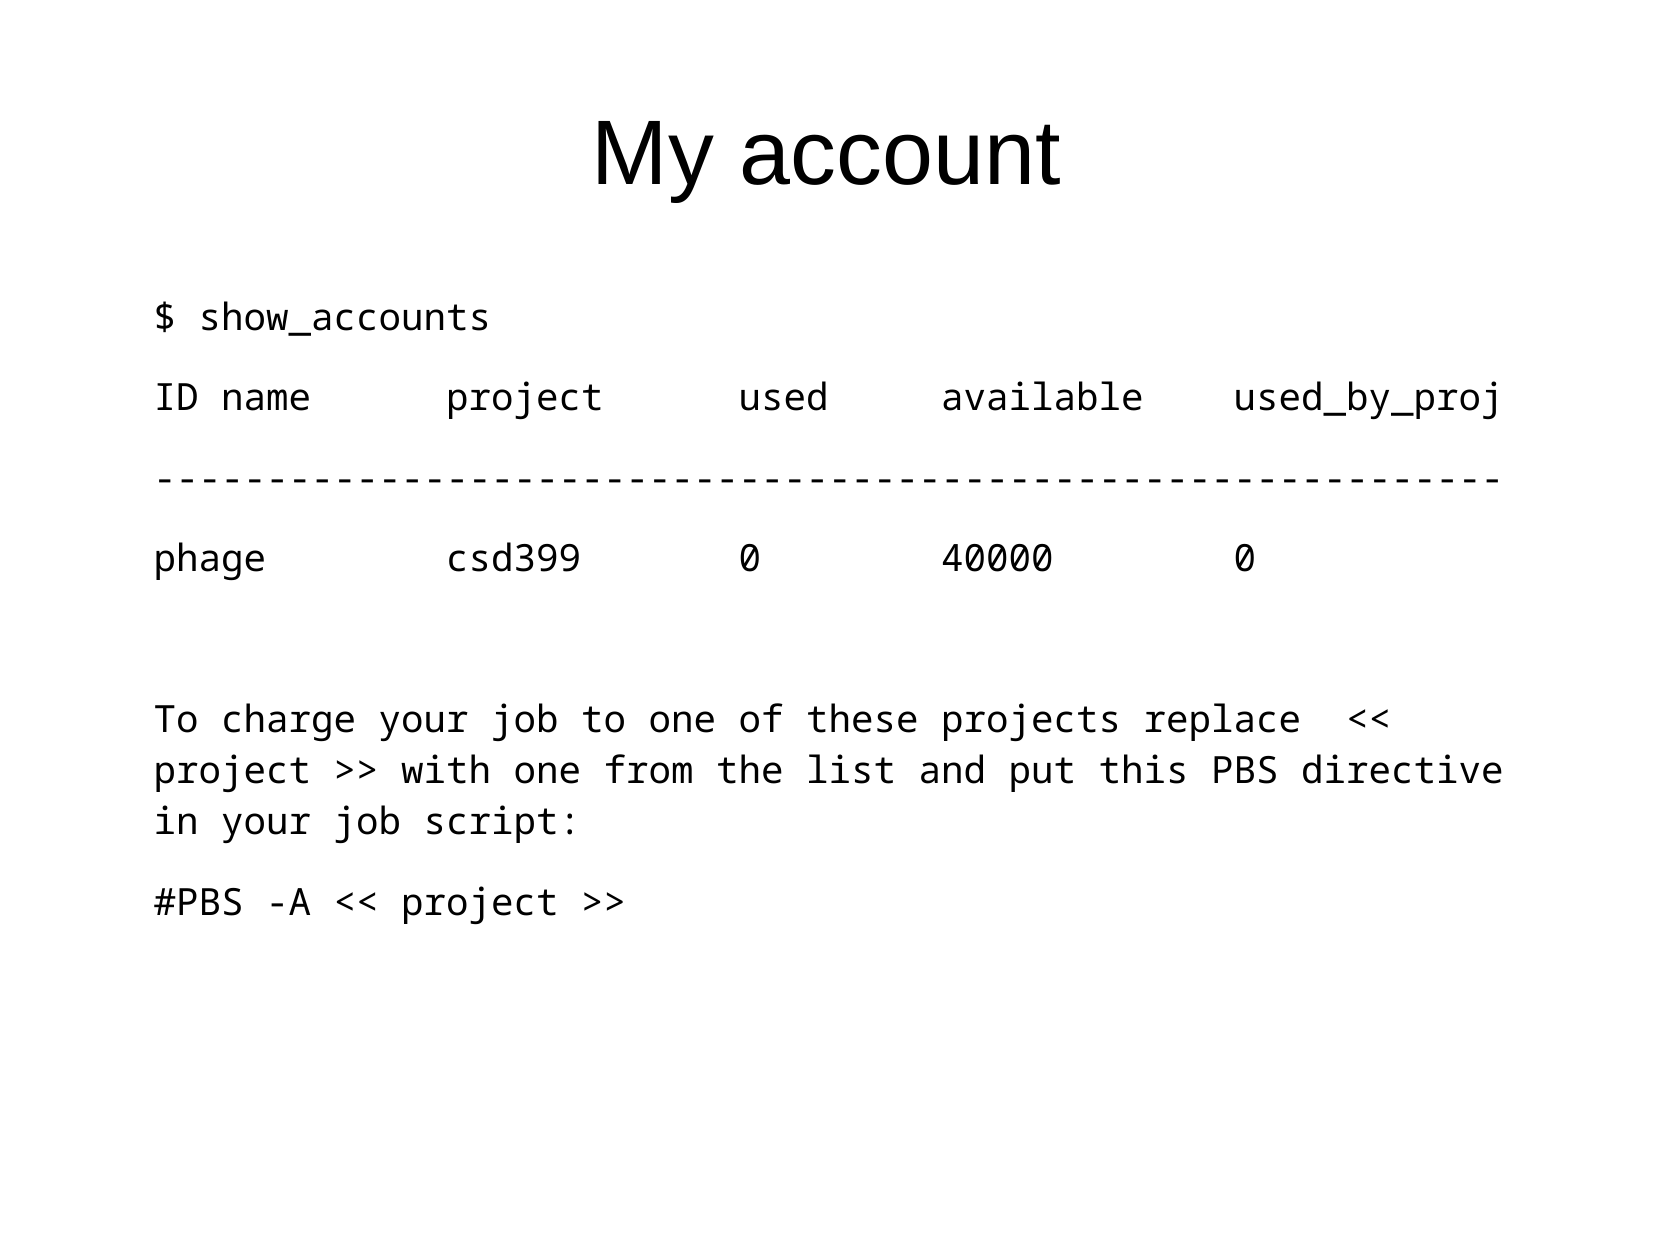

# My account
$ show_accounts
ID name project used available used_by_proj
------------------------------------------------------------
phage csd399 0 40000 0
To charge your job to one of these projects replace << project >> with one from the list and put this PBS directive in your job script:
#PBS -A << project >>